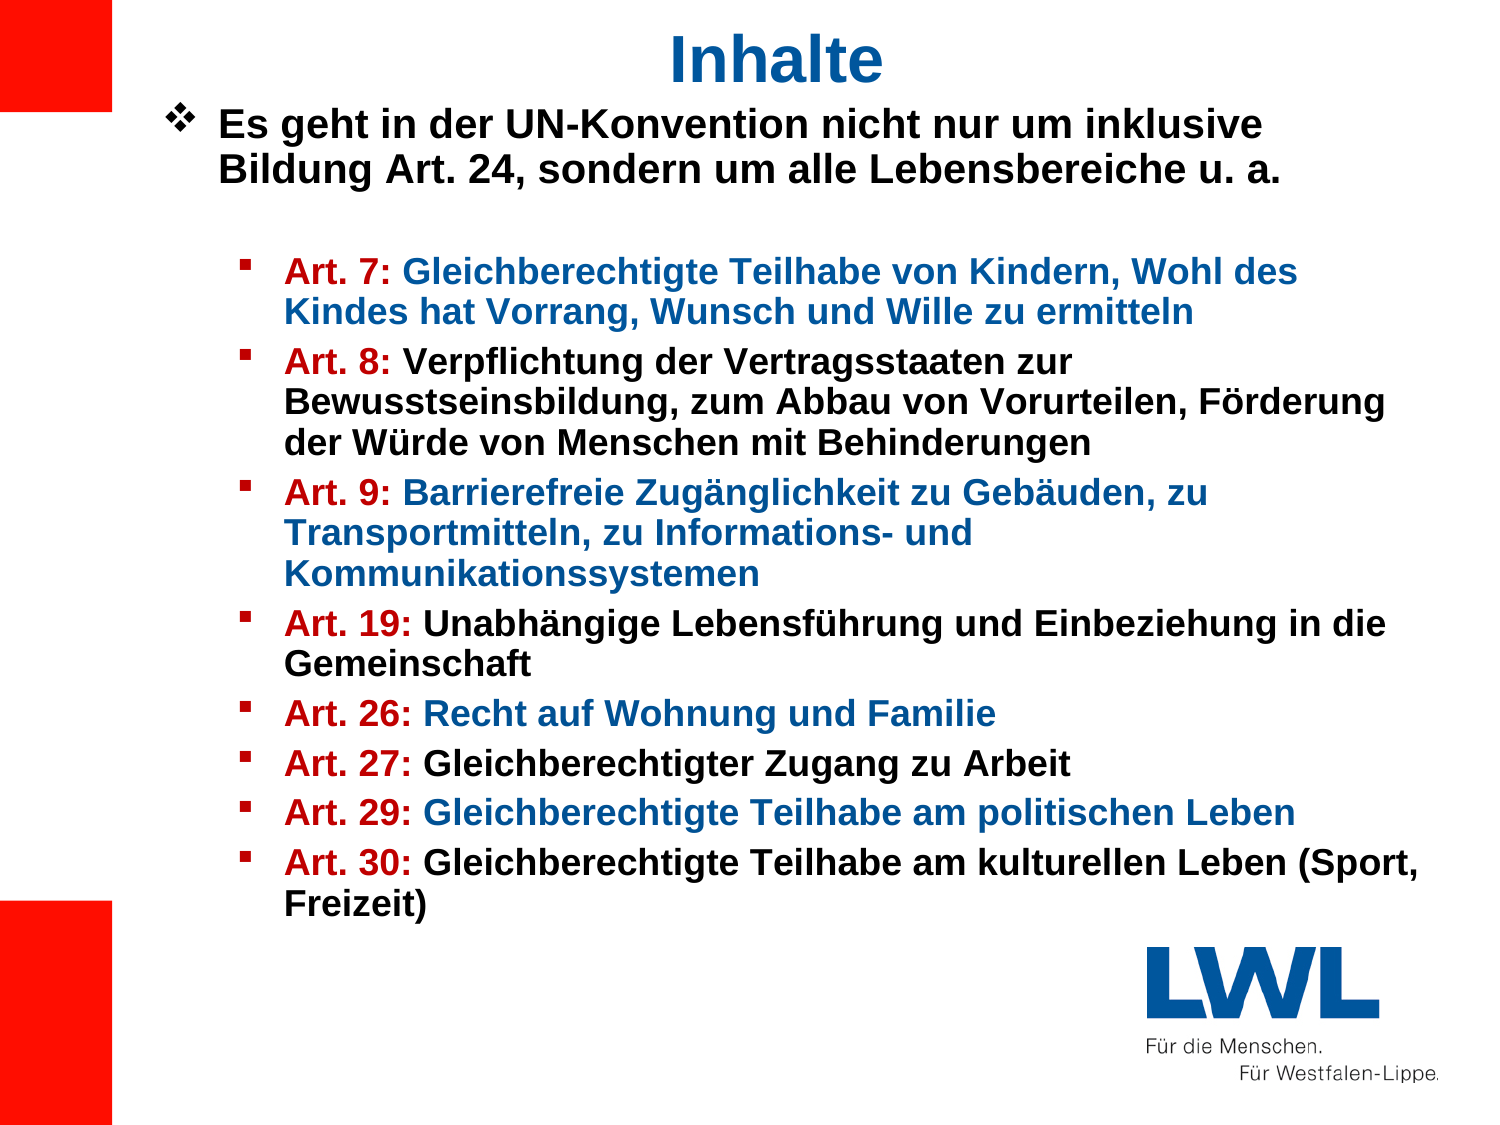

# Inhalte
Es geht in der UN-Konvention nicht nur um inklusive Bildung Art. 24, sondern um alle Lebensbereiche u. a.
Art. 7: Gleichberechtigte Teilhabe von Kindern, Wohl des Kindes hat Vorrang, Wunsch und Wille zu ermitteln
Art. 8: Verpflichtung der Vertragsstaaten zur Bewusstseinsbildung, zum Abbau von Vorurteilen, Förderung der Würde von Menschen mit Behinderungen
Art. 9: Barrierefreie Zugänglichkeit zu Gebäuden, zu Transportmitteln, zu Informations- und Kommunikationssystemen
Art. 19: Unabhängige Lebensführung und Einbeziehung in die Gemeinschaft
Art. 26: Recht auf Wohnung und Familie
Art. 27: Gleichberechtigter Zugang zu Arbeit
Art. 29: Gleichberechtigte Teilhabe am politischen Leben
Art. 30: Gleichberechtigte Teilhabe am kulturellen Leben (Sport, Freizeit)